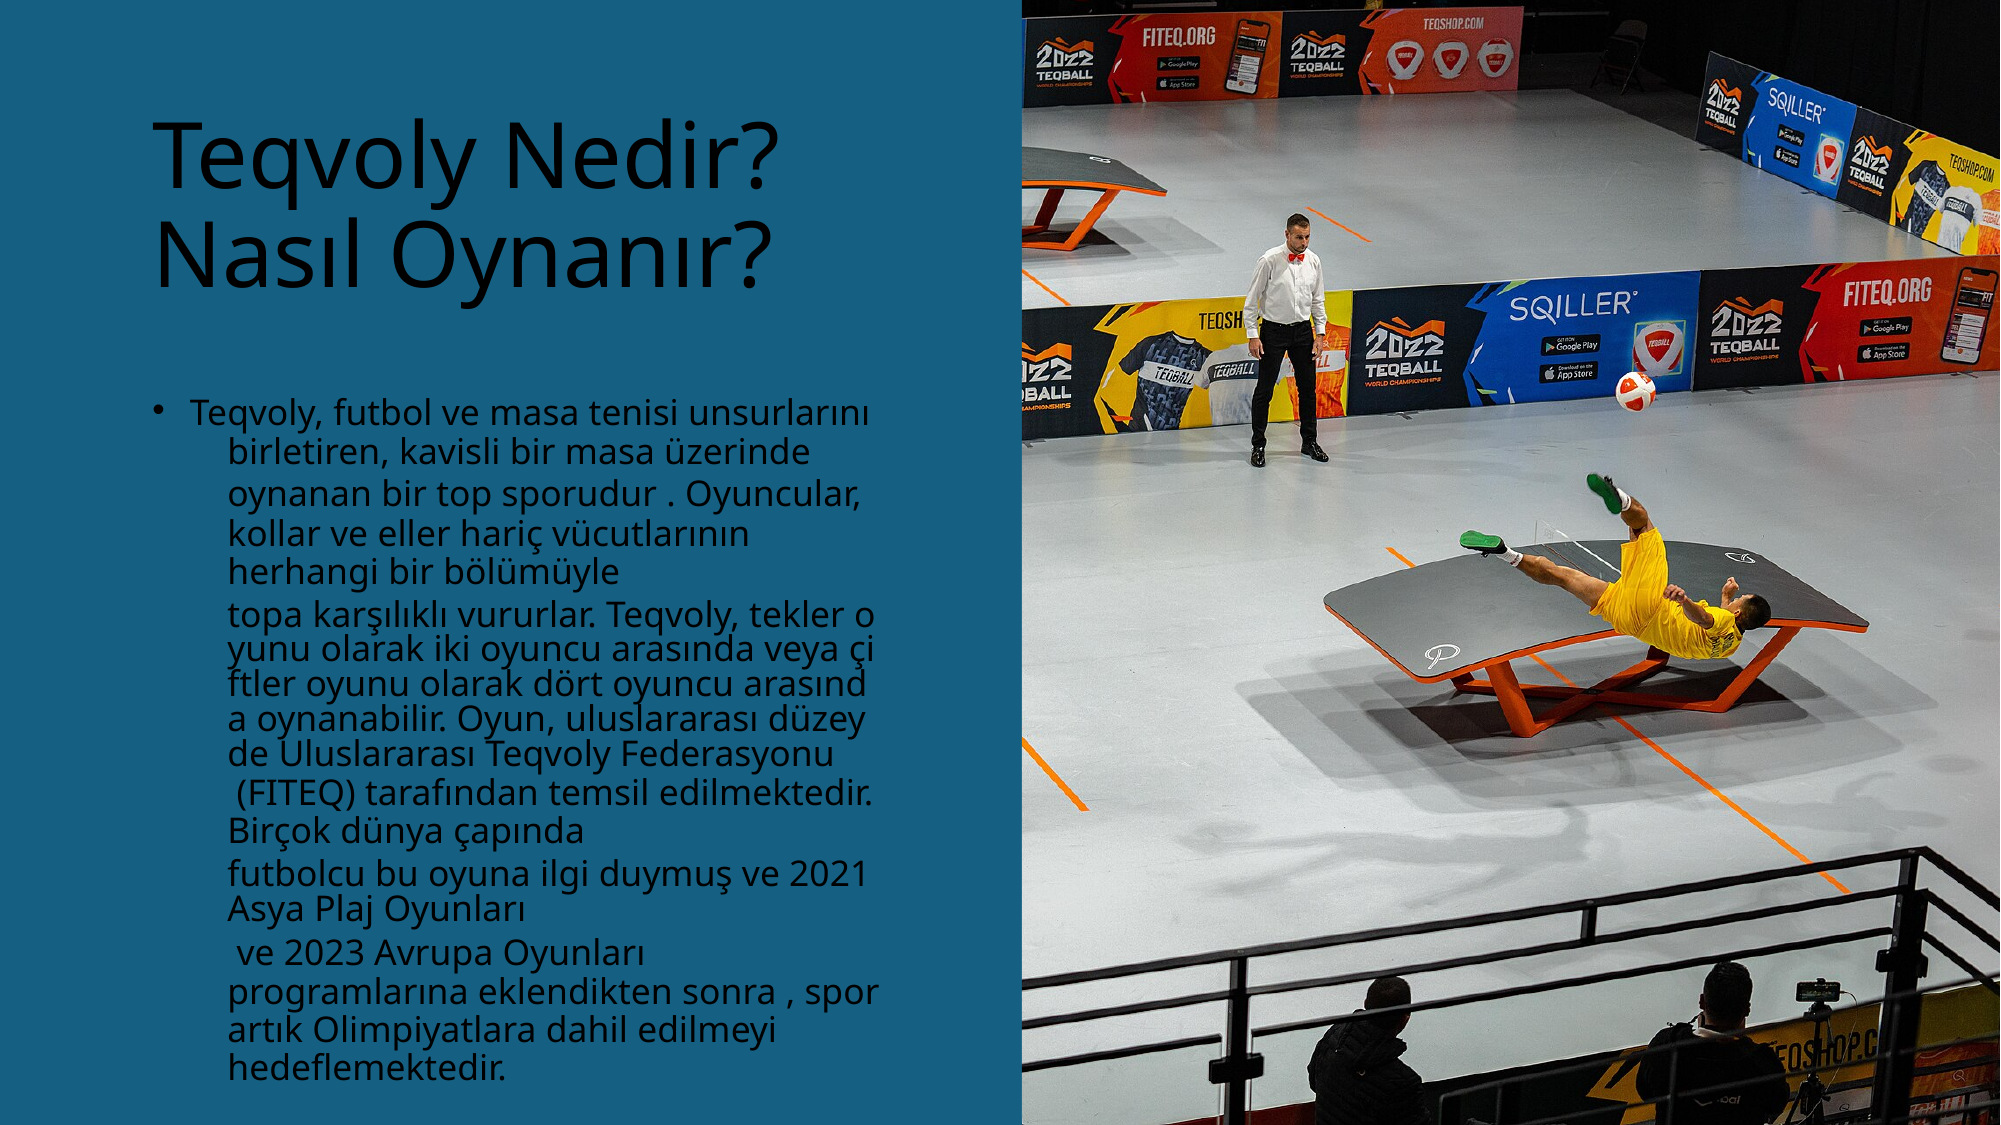

# Teqvoly Nedir? Nasıl Oynanır?
Teqvoly, futbol ve masa tenisi unsurlarını birletiren, kavisli bir masa üzerinde oynanan bir top sporudur . Oyuncular, kollar ve eller hariç vücutlarının herhangi bir bölümüyle topa karşılıklı vururlar. Teqvoly, tekler oyunu olarak iki oyuncu arasında veya çiftler oyunu olarak dört oyuncu arasında oynanabilir. Oyun, uluslararası düzeyde Uluslararası Teqvoly Federasyonu (FITEQ) tarafından temsil edilmektedir. Birçok dünya çapında futbolcu bu oyuna ilgi duymuş ve 2021 Asya Plaj Oyunları ve 2023 Avrupa Oyunları programlarına eklendikten sonra , spor artık Olimpiyatlara dahil edilmeyi hedeflemektedir.